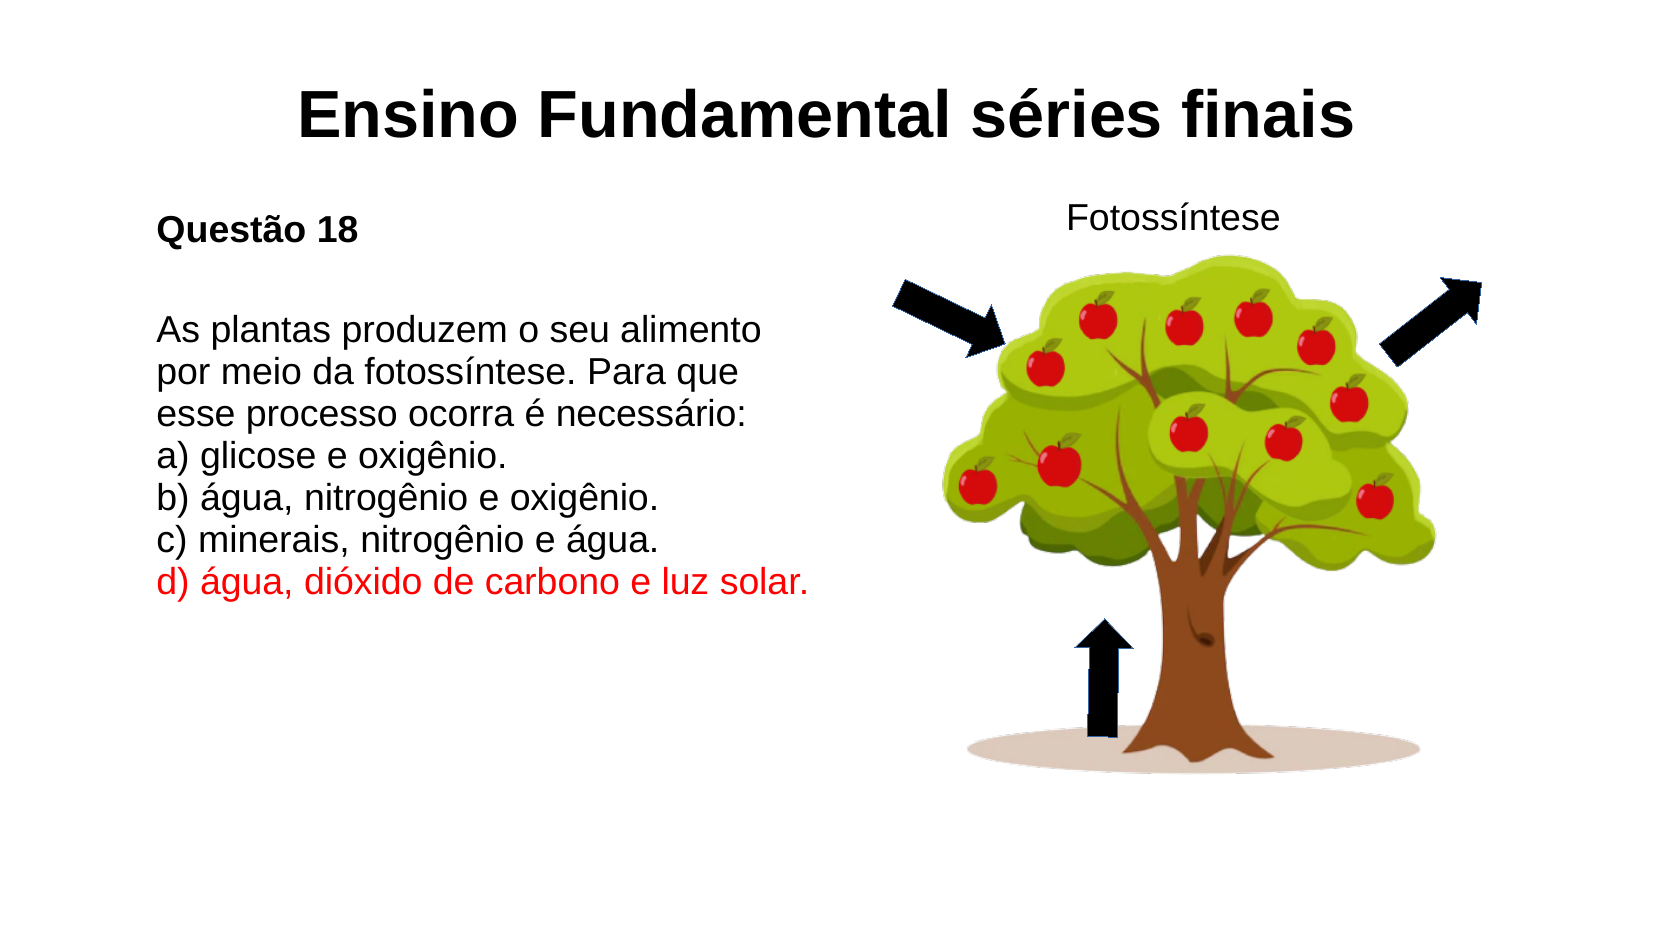

# Ensino Fundamental séries finais
Fotossíntese
Questão 18
As plantas produzem o seu alimento por meio da fotossíntese. Para que esse processo ocorra é necessário:
a) glicose e oxigênio.
b) água, nitrogênio e oxigênio.
c) minerais, nitrogênio e água.
d) água, dióxido de carbono e luz solar.